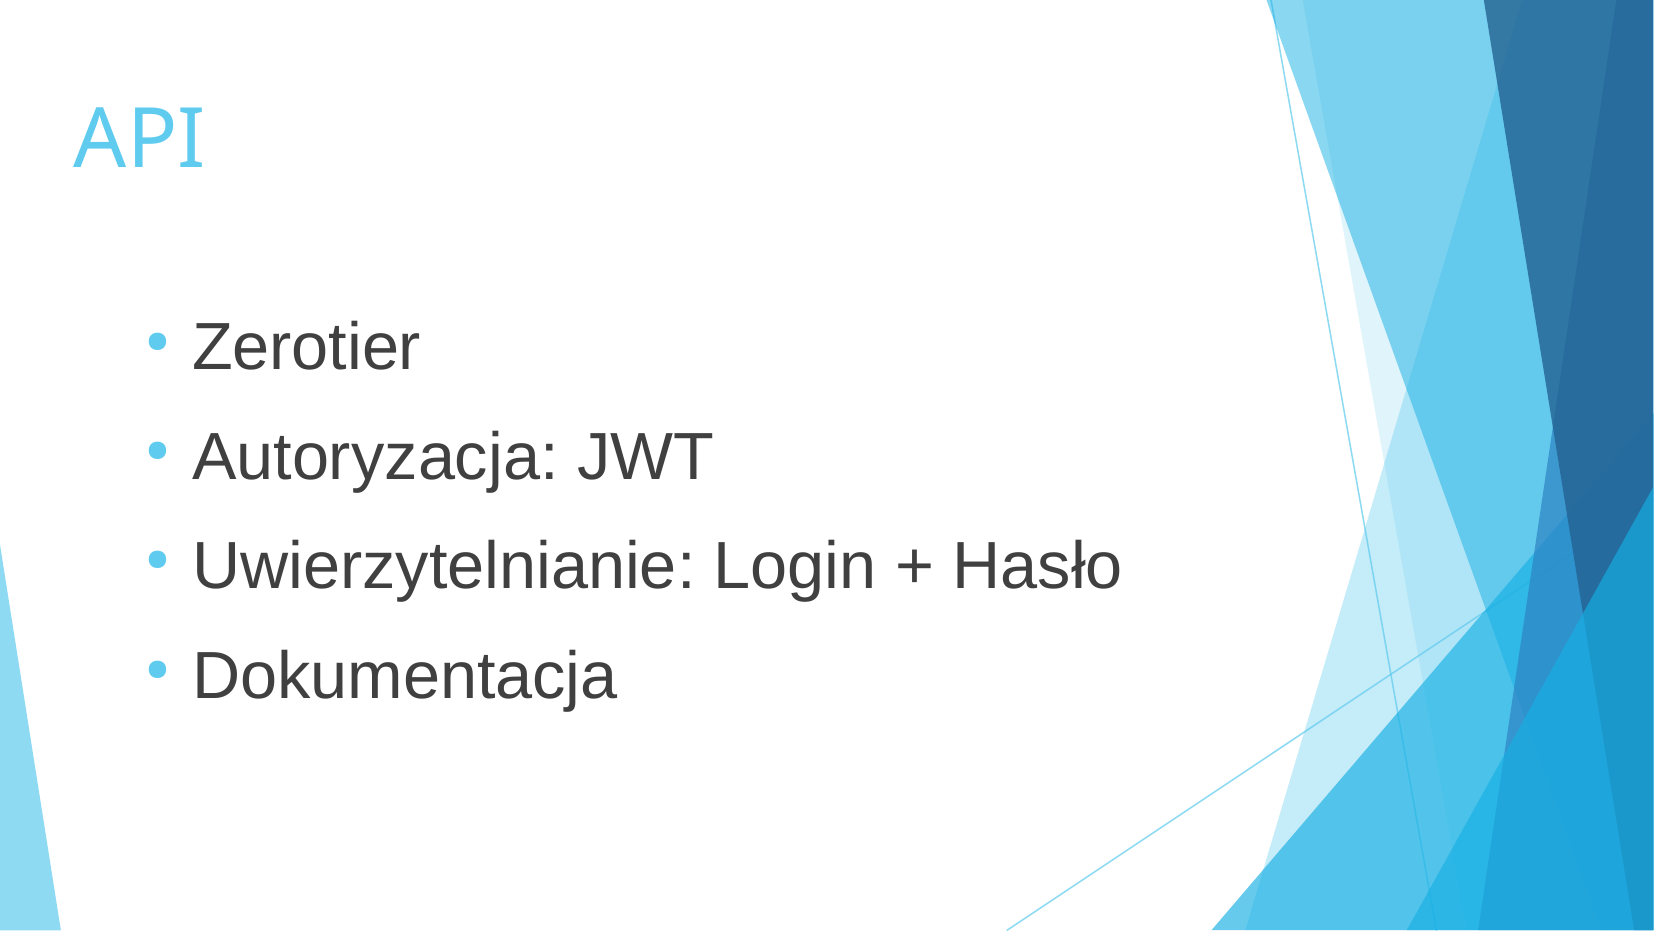

# API
Zerotier
Autoryzacja: JWT
Uwierzytelnianie: Login + Hasło
Dokumentacja